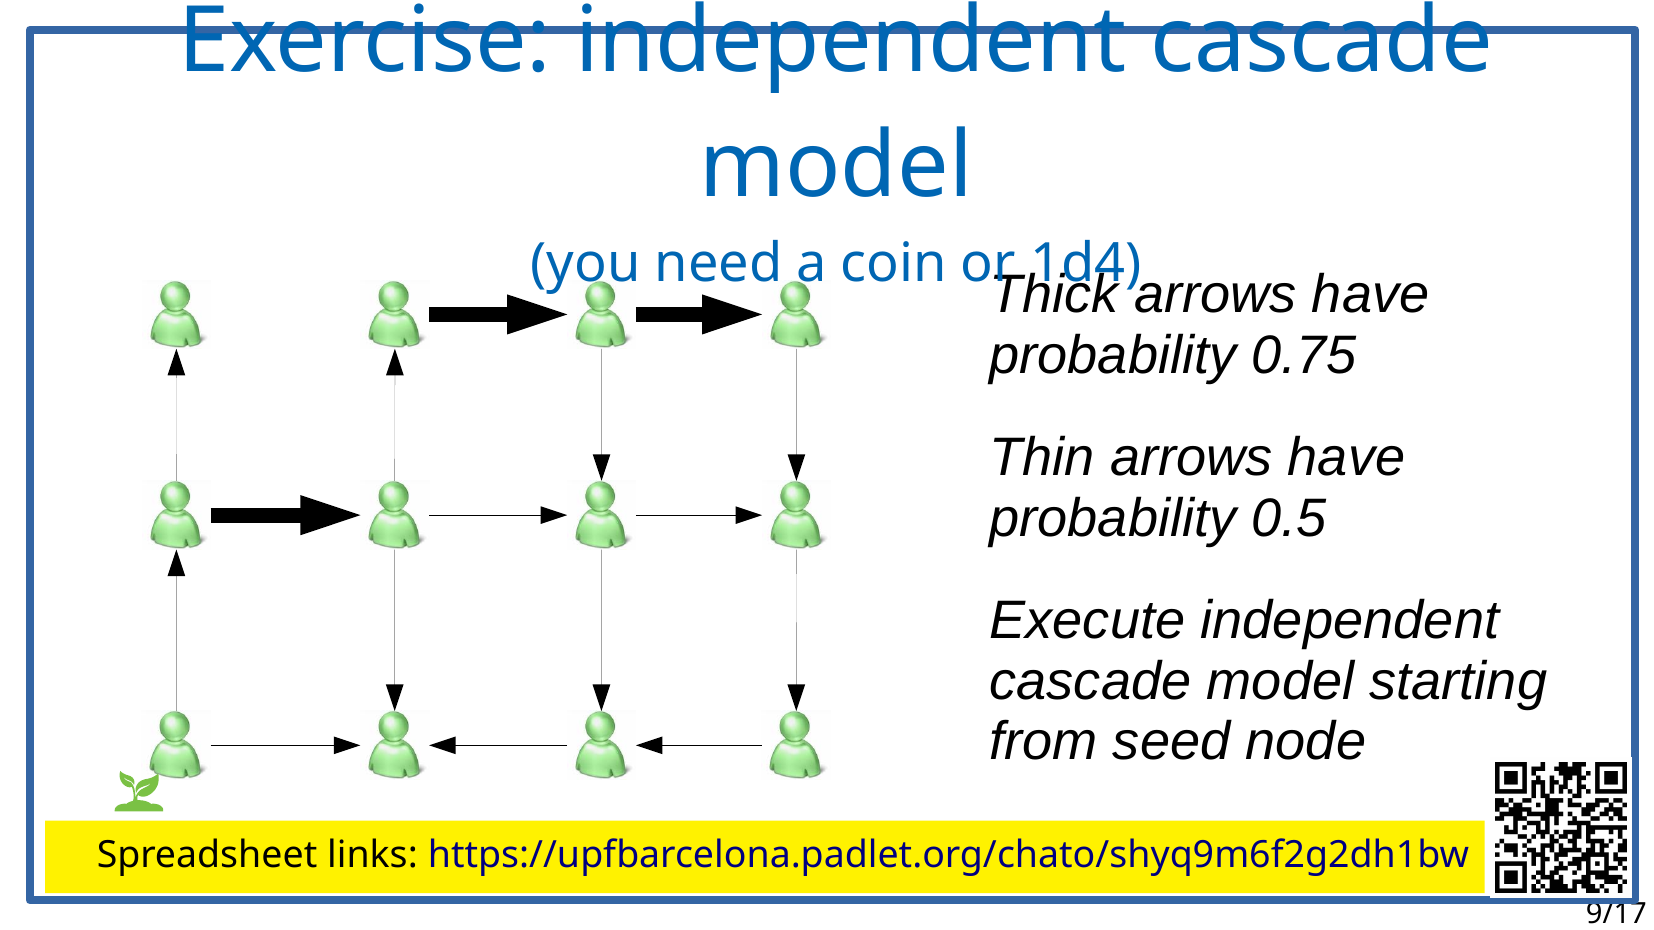

# Exercise: independent cascade model (you need a coin or 1d4)
Thick arrows have probability 0.75
Thin arrows have probability 0.5
Execute independent cascade model starting from seed node
Spreadsheet links: https://upfbarcelona.padlet.org/chato/shyq9m6f2g2dh1bw
9